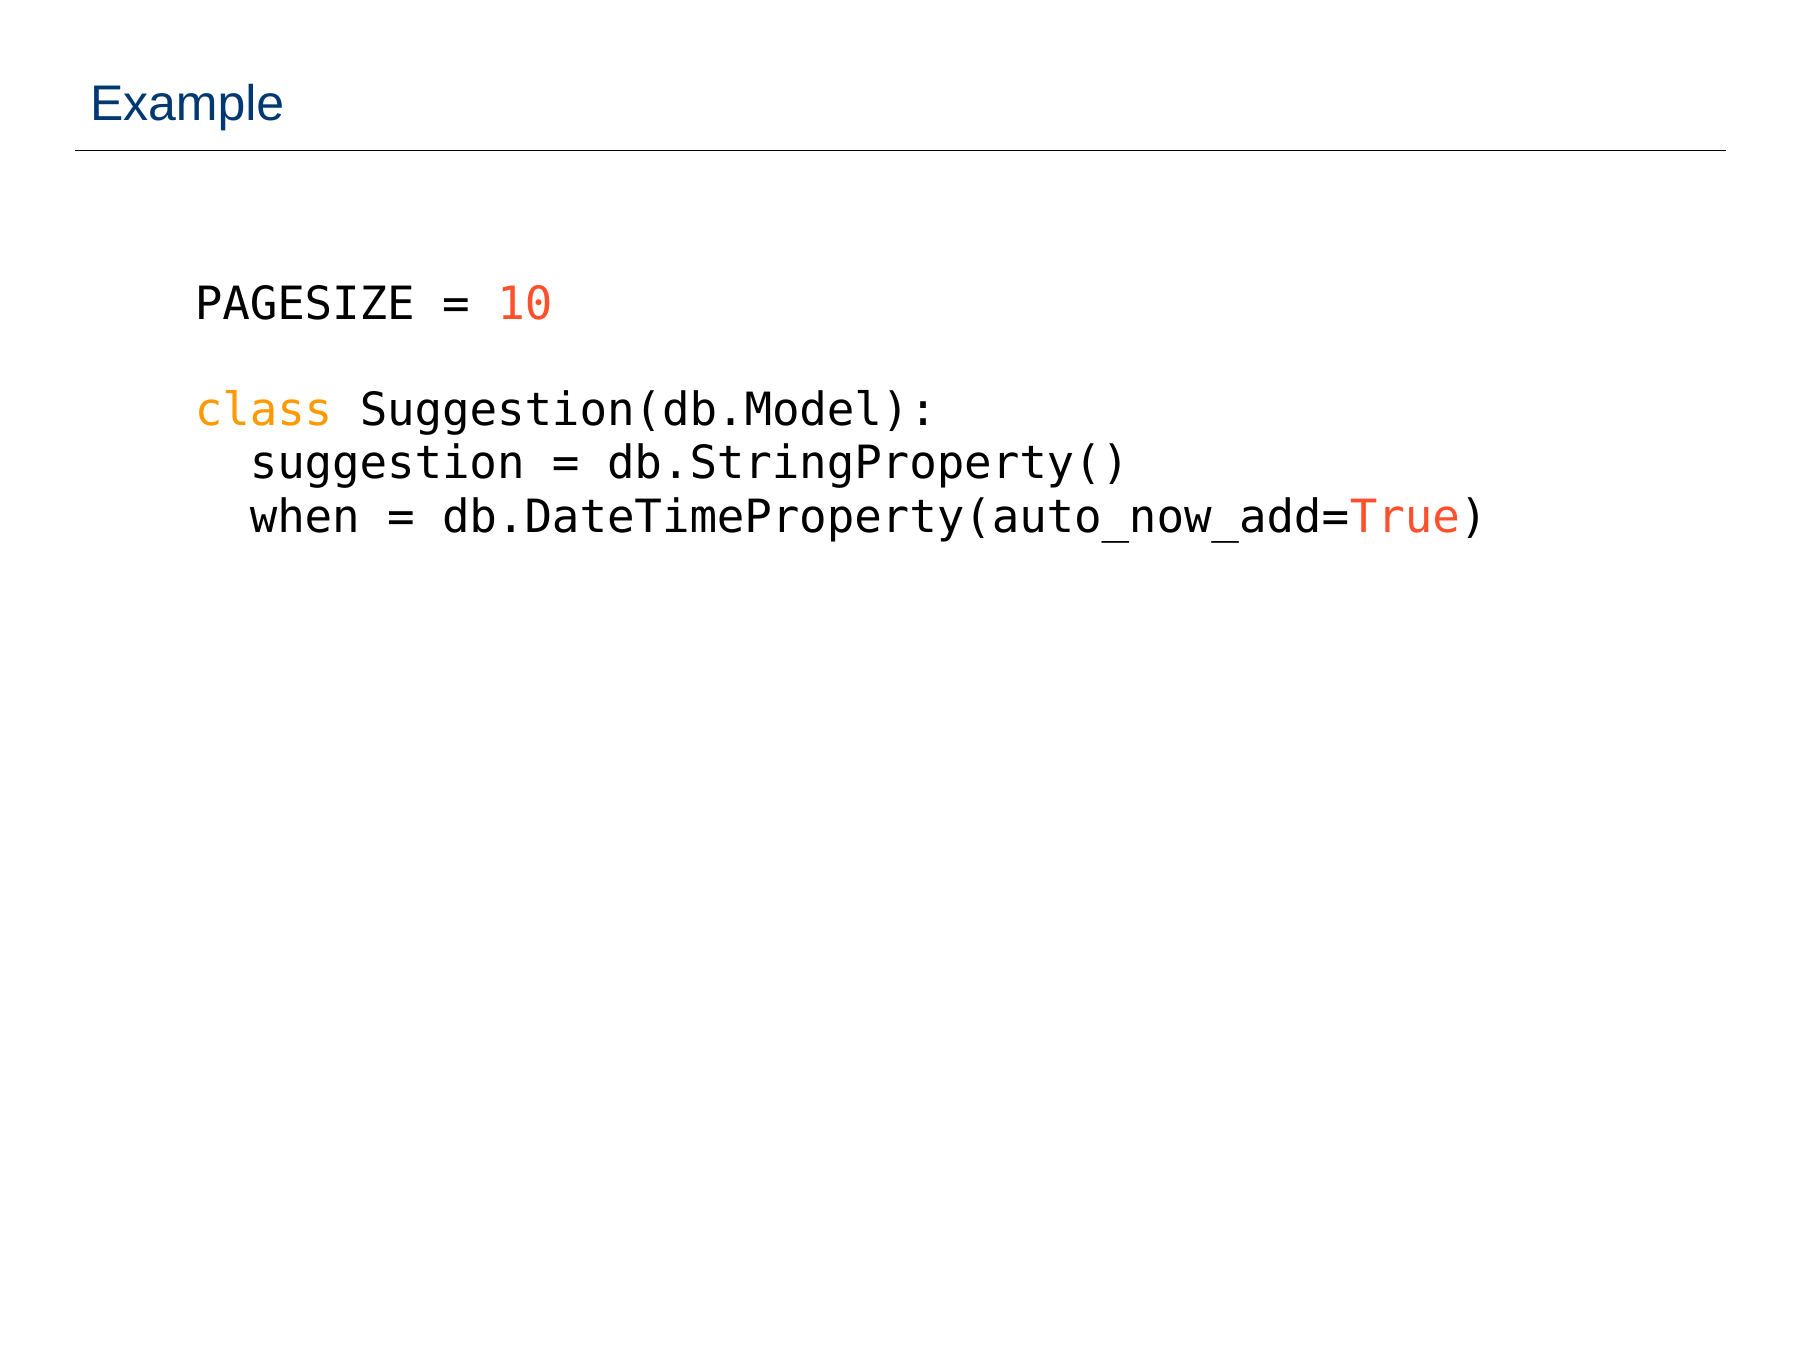

# Example
PAGESIZE = 10
class Suggestion(db.Model):
 suggestion = db.StringProperty()
 when = db.DateTimeProperty(auto_now_add=True)